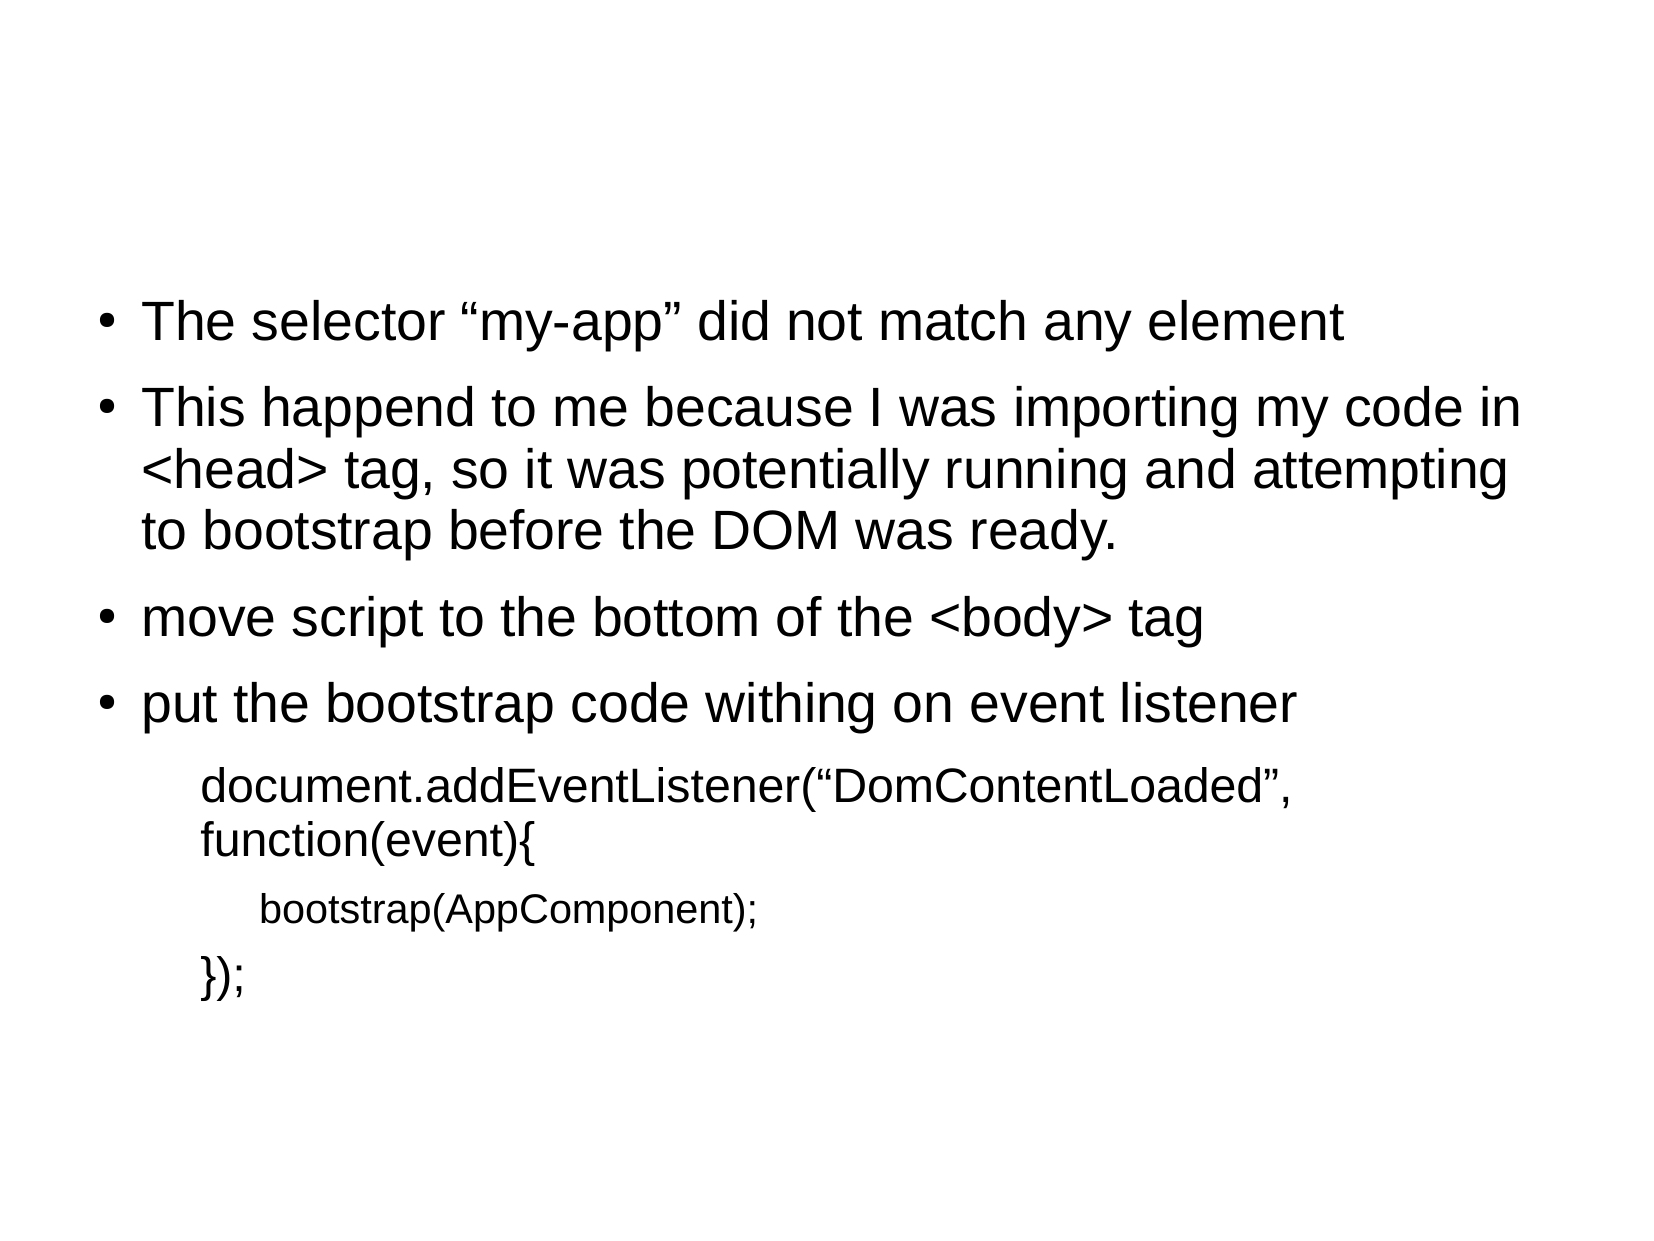

#
The selector “my-app” did not match any element
This happend to me because I was importing my code in <head> tag, so it was potentially running and attempting to bootstrap before the DOM was ready.
move script to the bottom of the <body> tag
put the bootstrap code withing on event listener
document.addEventListener(“DomContentLoaded”, function(event){
bootstrap(AppComponent);
});